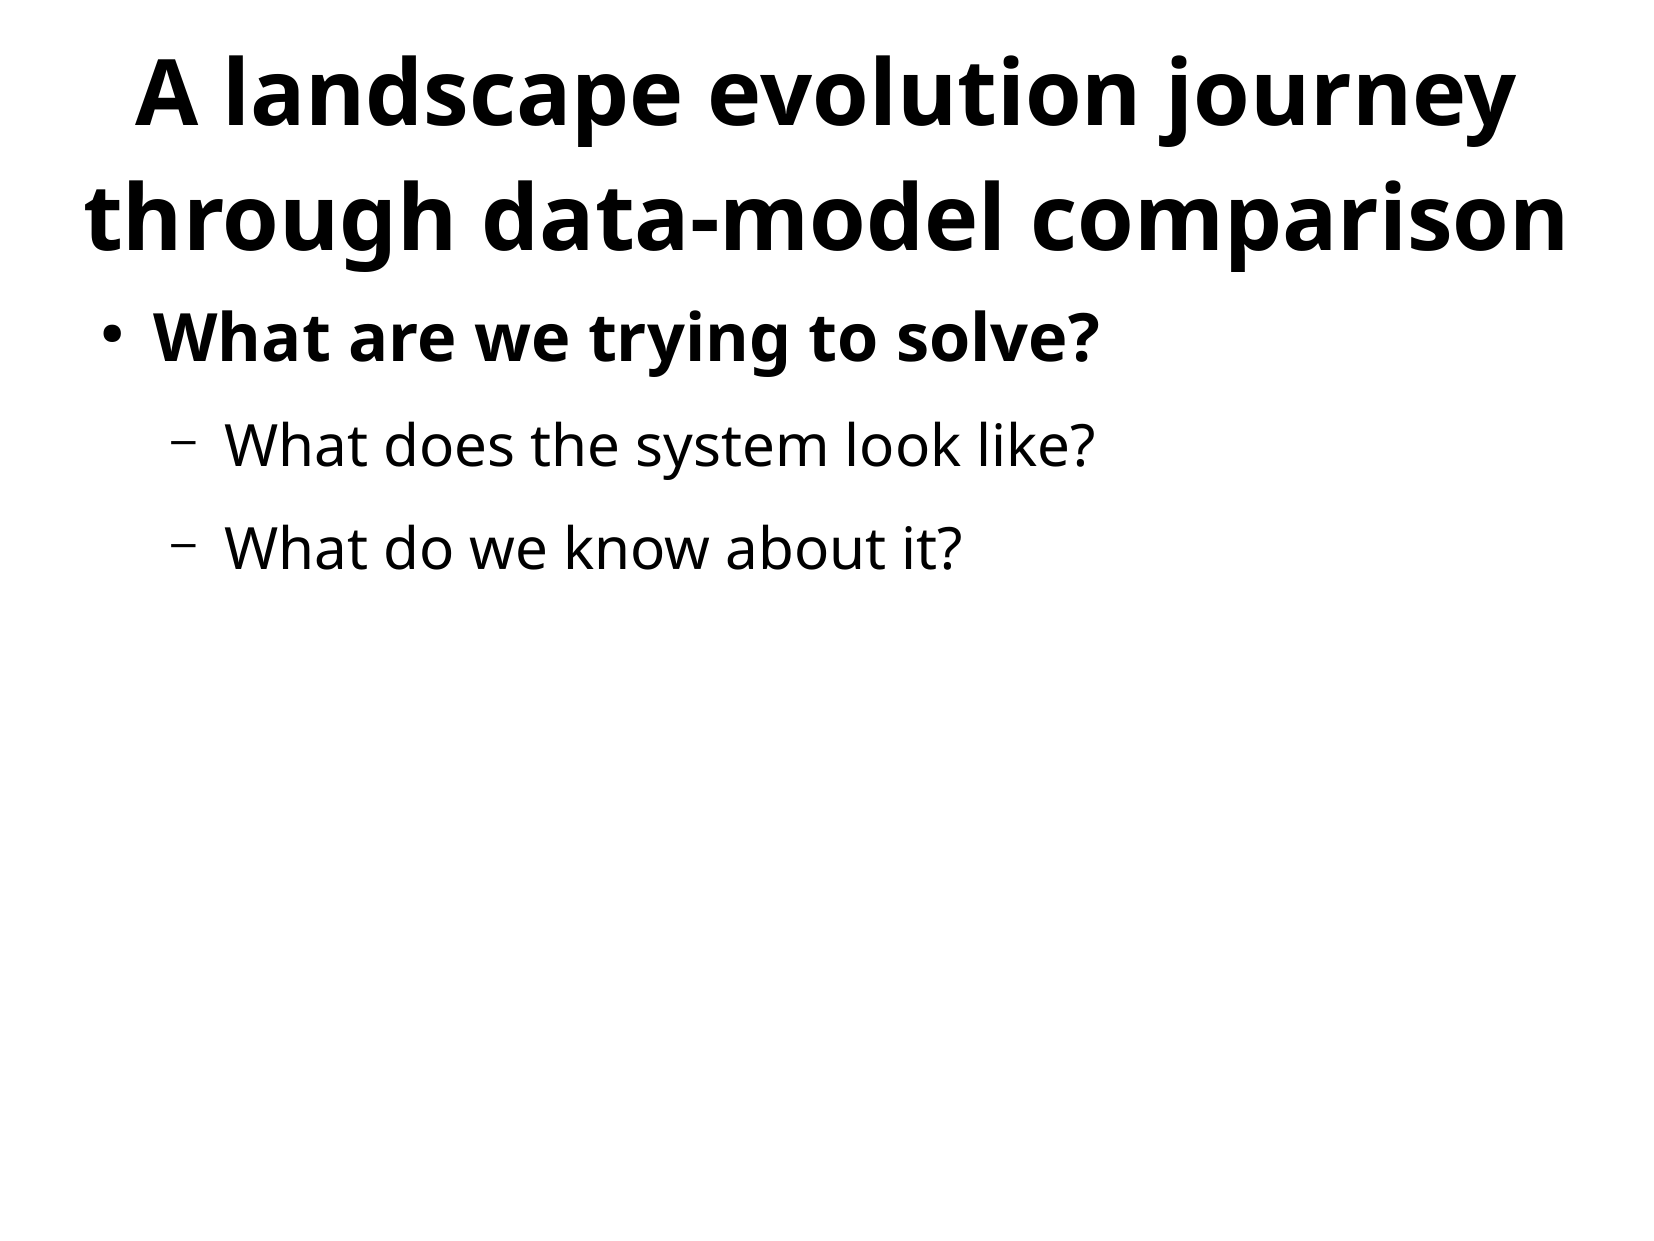

# A landscape evolution journey through data-model comparison
What are we trying to solve?
What does the system look like?
What do we know about it?